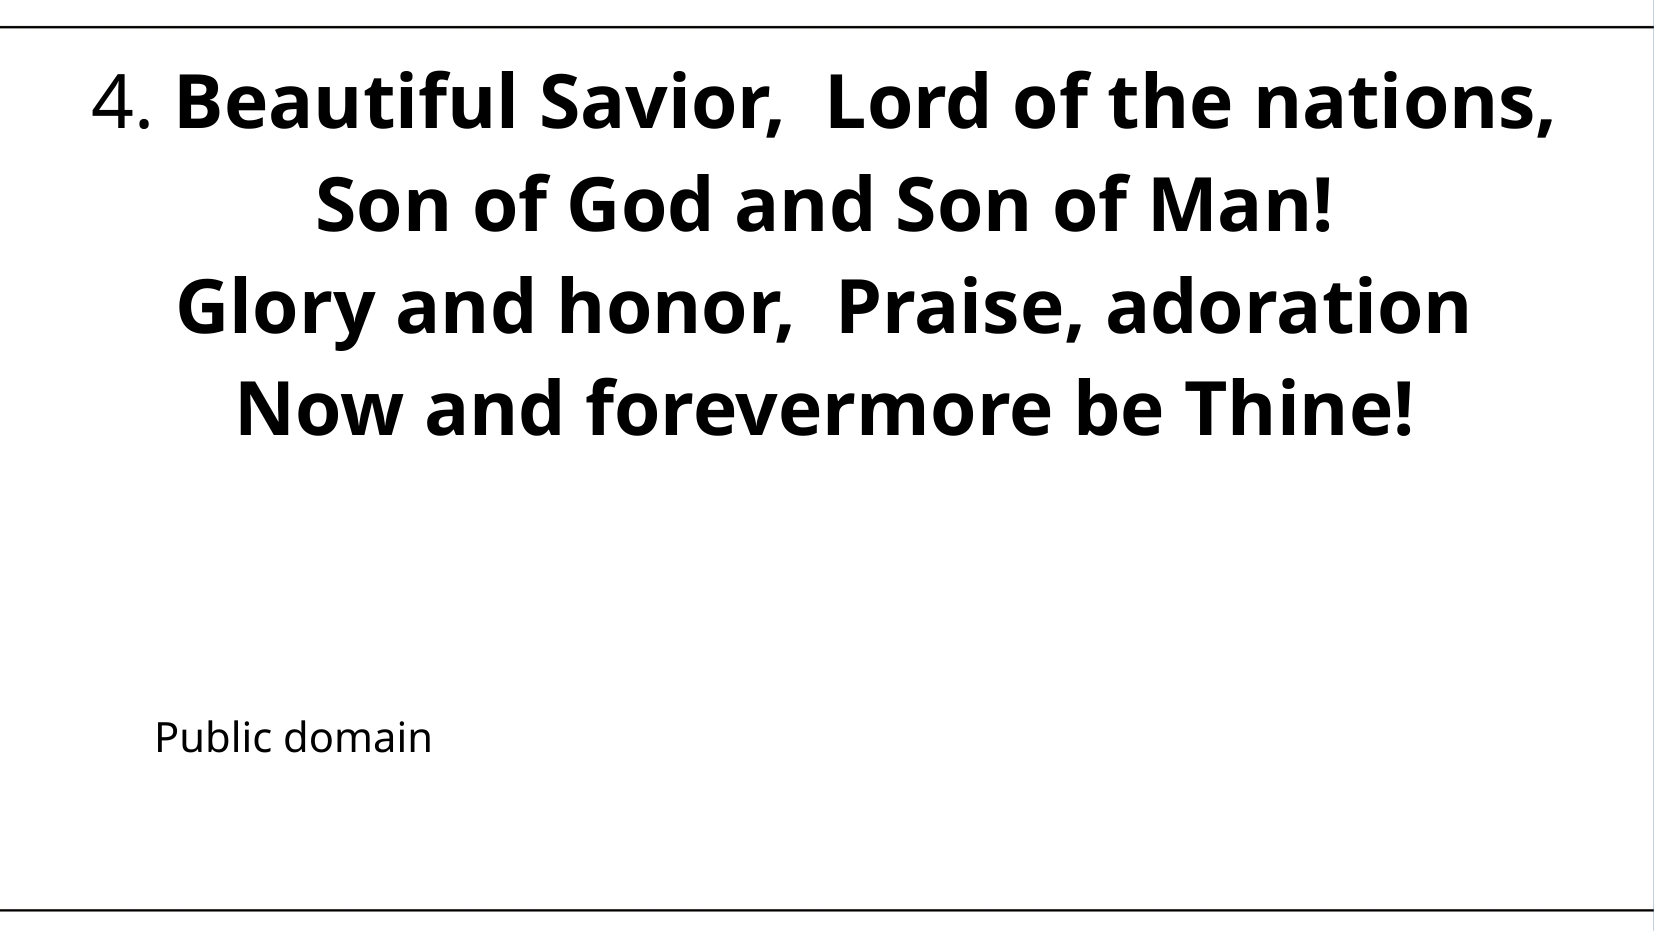

4. Beautiful Savior, Lord of the nations,
Son of God and Son of Man!
Glory and honor, Praise, adoration
Now and forevermore be Thine!
 Public domain